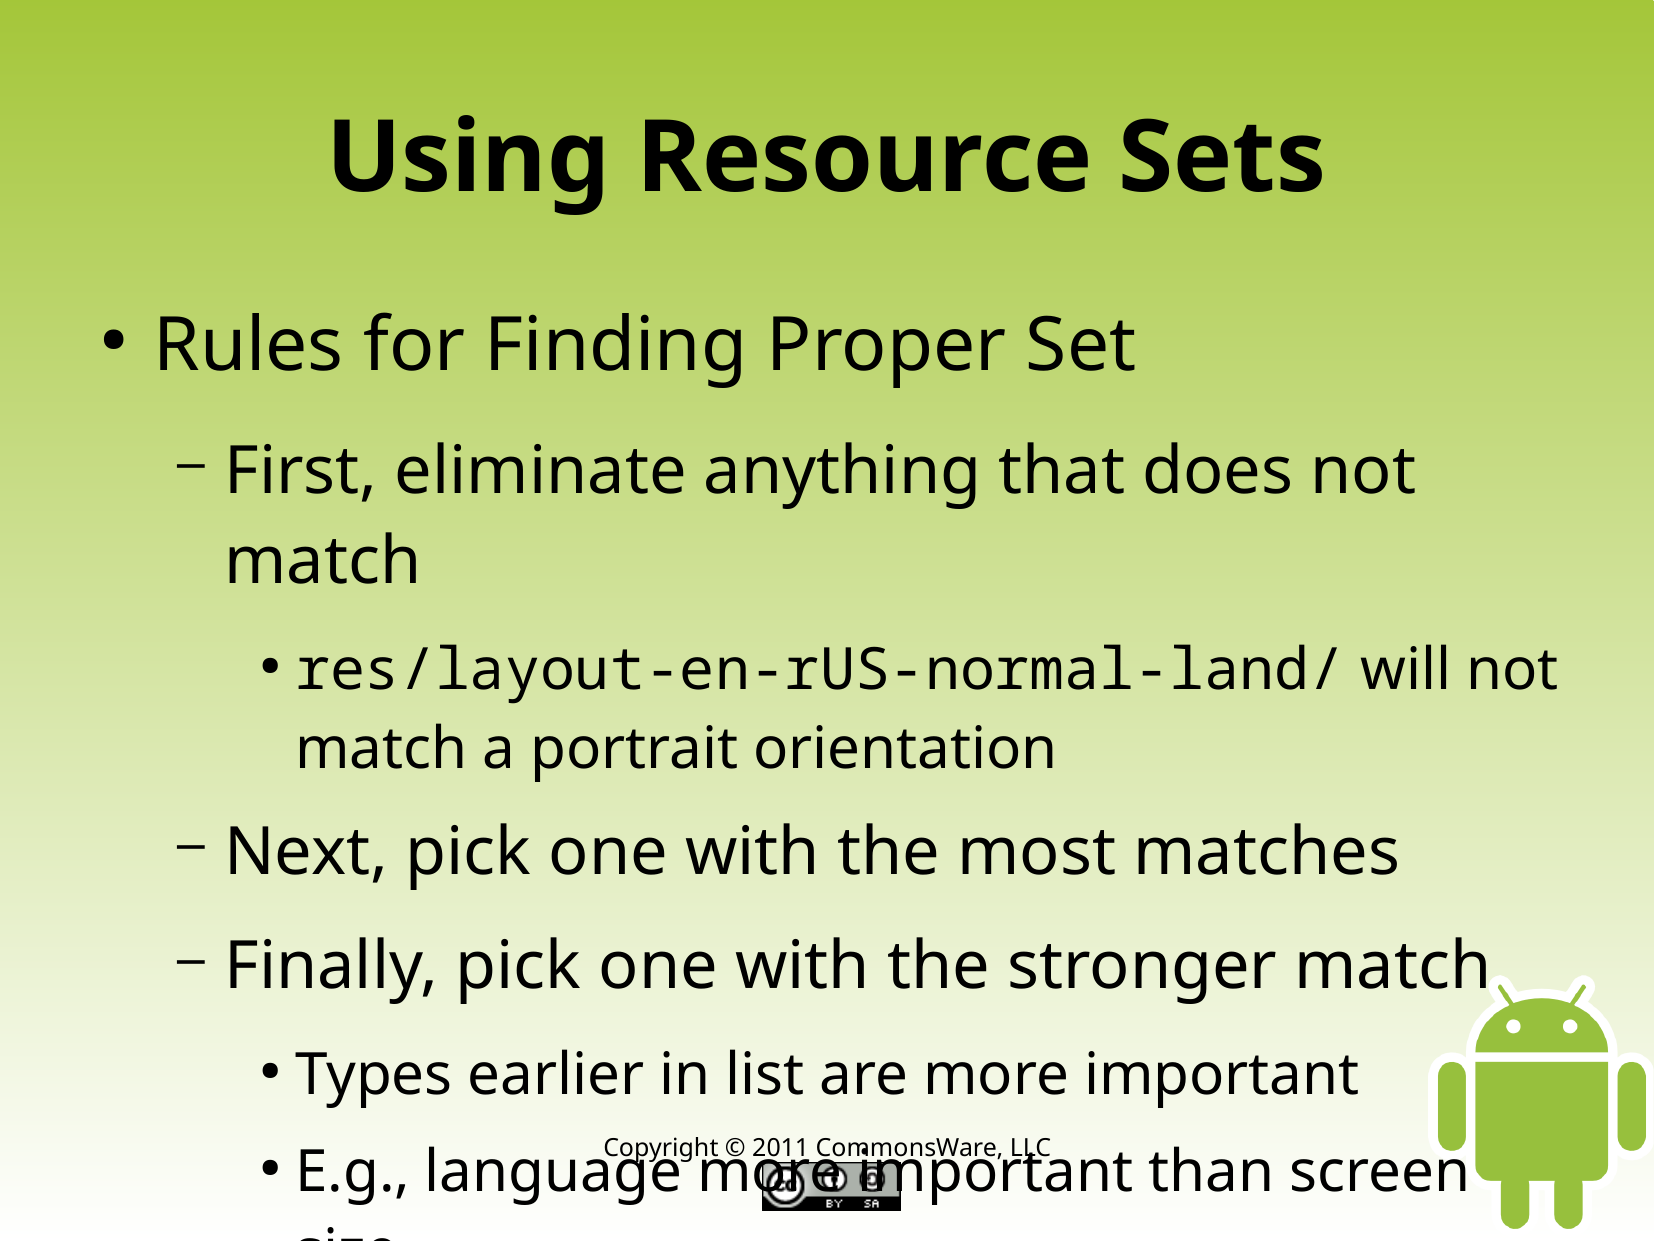

# Using Resource Sets
Rules for Finding Proper Set
First, eliminate anything that does not match
res/layout-en-rUS-normal-land/ will not match a portrait orientation
Next, pick one with the most matches
Finally, pick one with the stronger match
Types earlier in list are more important
E.g., language more important than screen
size